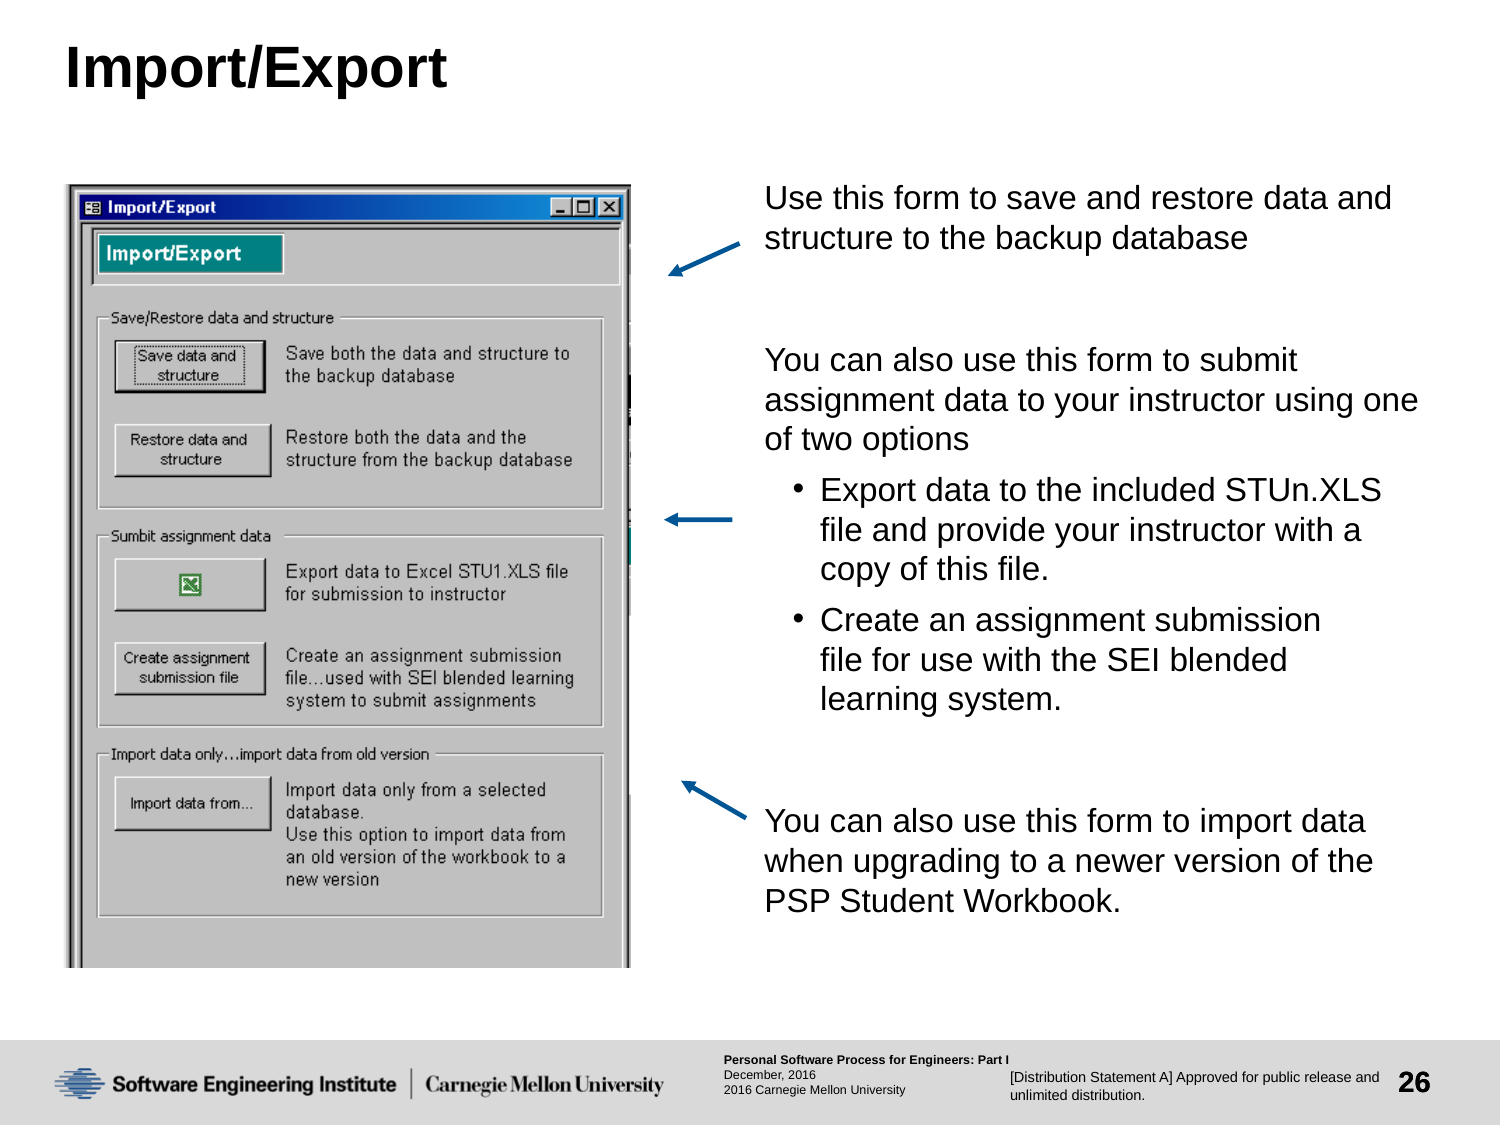

# Import/Export
Use this form to save and restore data and structure to the backup database
You can also use this form to submit assignment data to your instructor using one of two options
Export data to the included STUn.XLS file and provide your instructor with a copy of this file.
Create an assignment submission
file for use with the SEI blended
learning system.
You can also use this form to import data when upgrading to a newer version of the PSP Student Workbook.